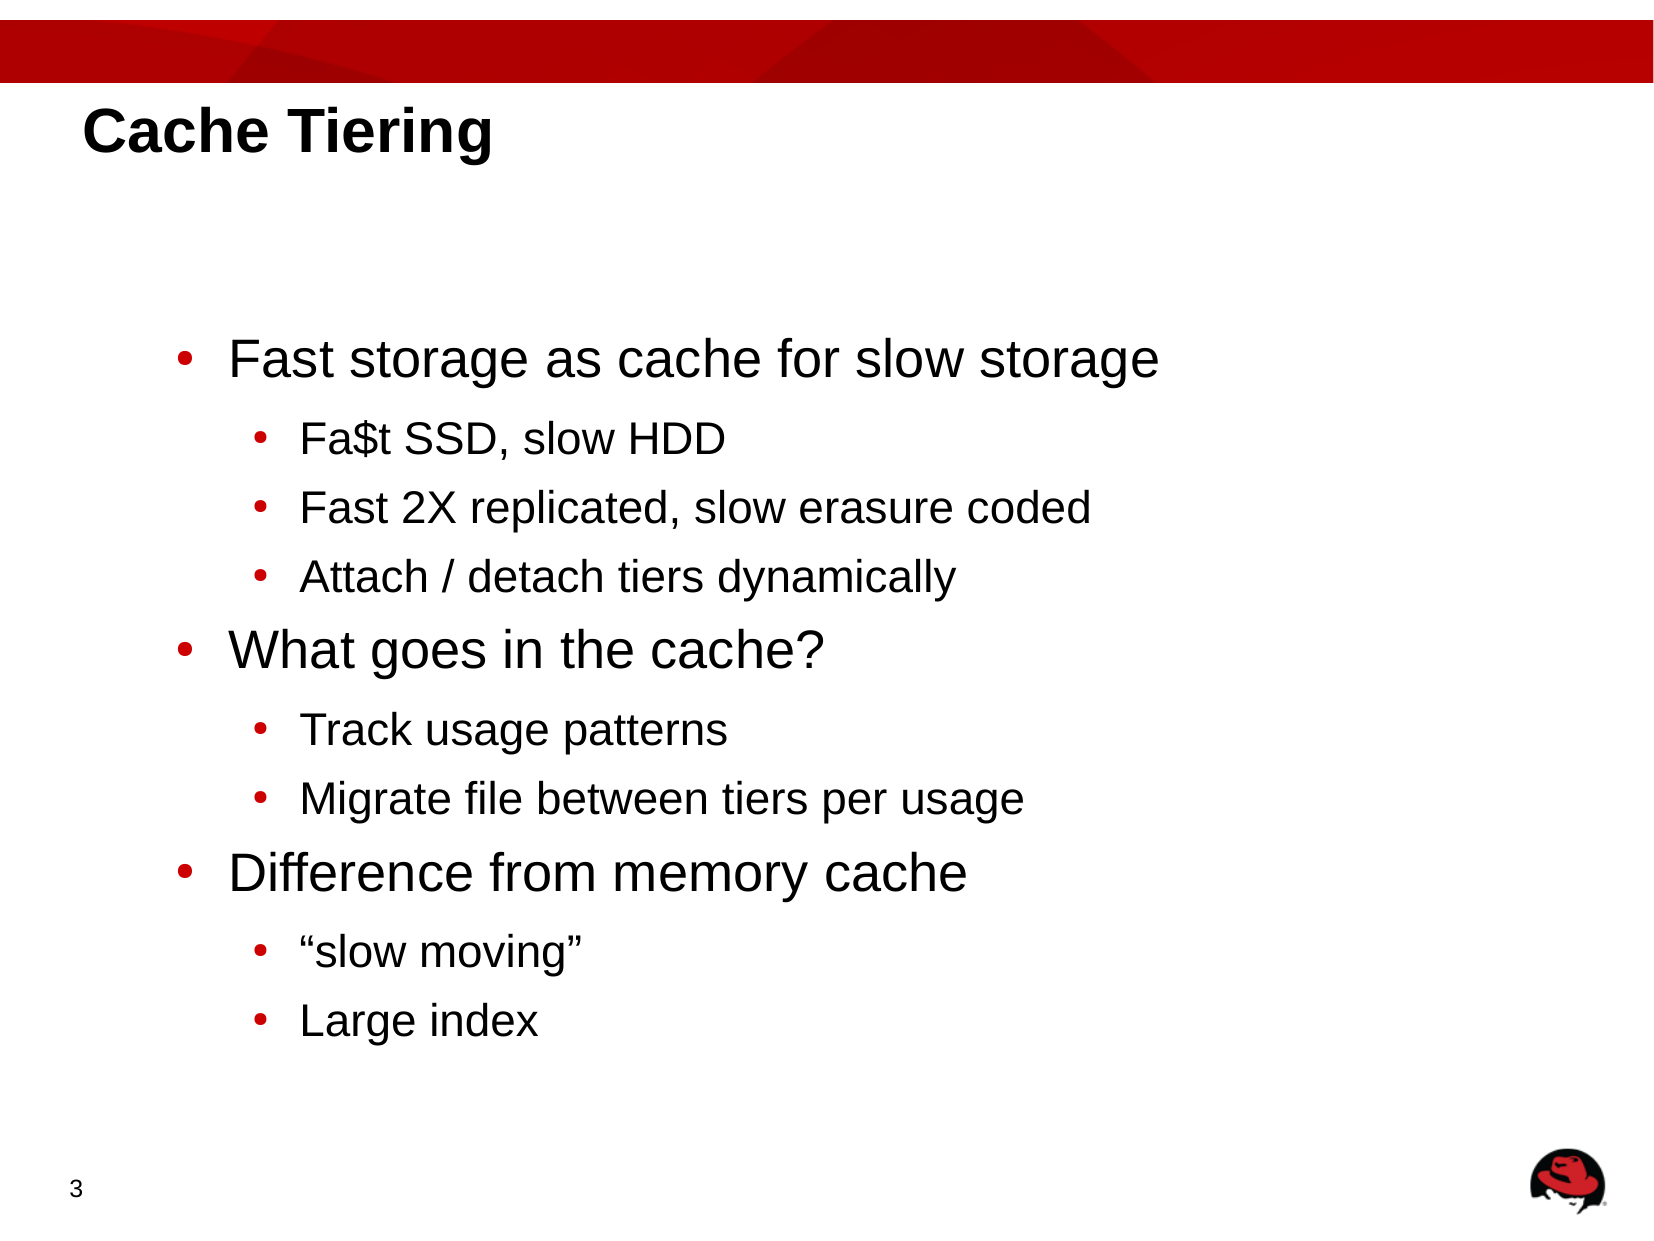

# Cache Tiering
Fast storage as cache for slow storage
Fa$t SSD, slow HDD
Fast 2X replicated, slow erasure coded
Attach / detach tiers dynamically
What goes in the cache?
Track usage patterns
Migrate file between tiers per usage
Difference from memory cache
“slow moving”
Large index